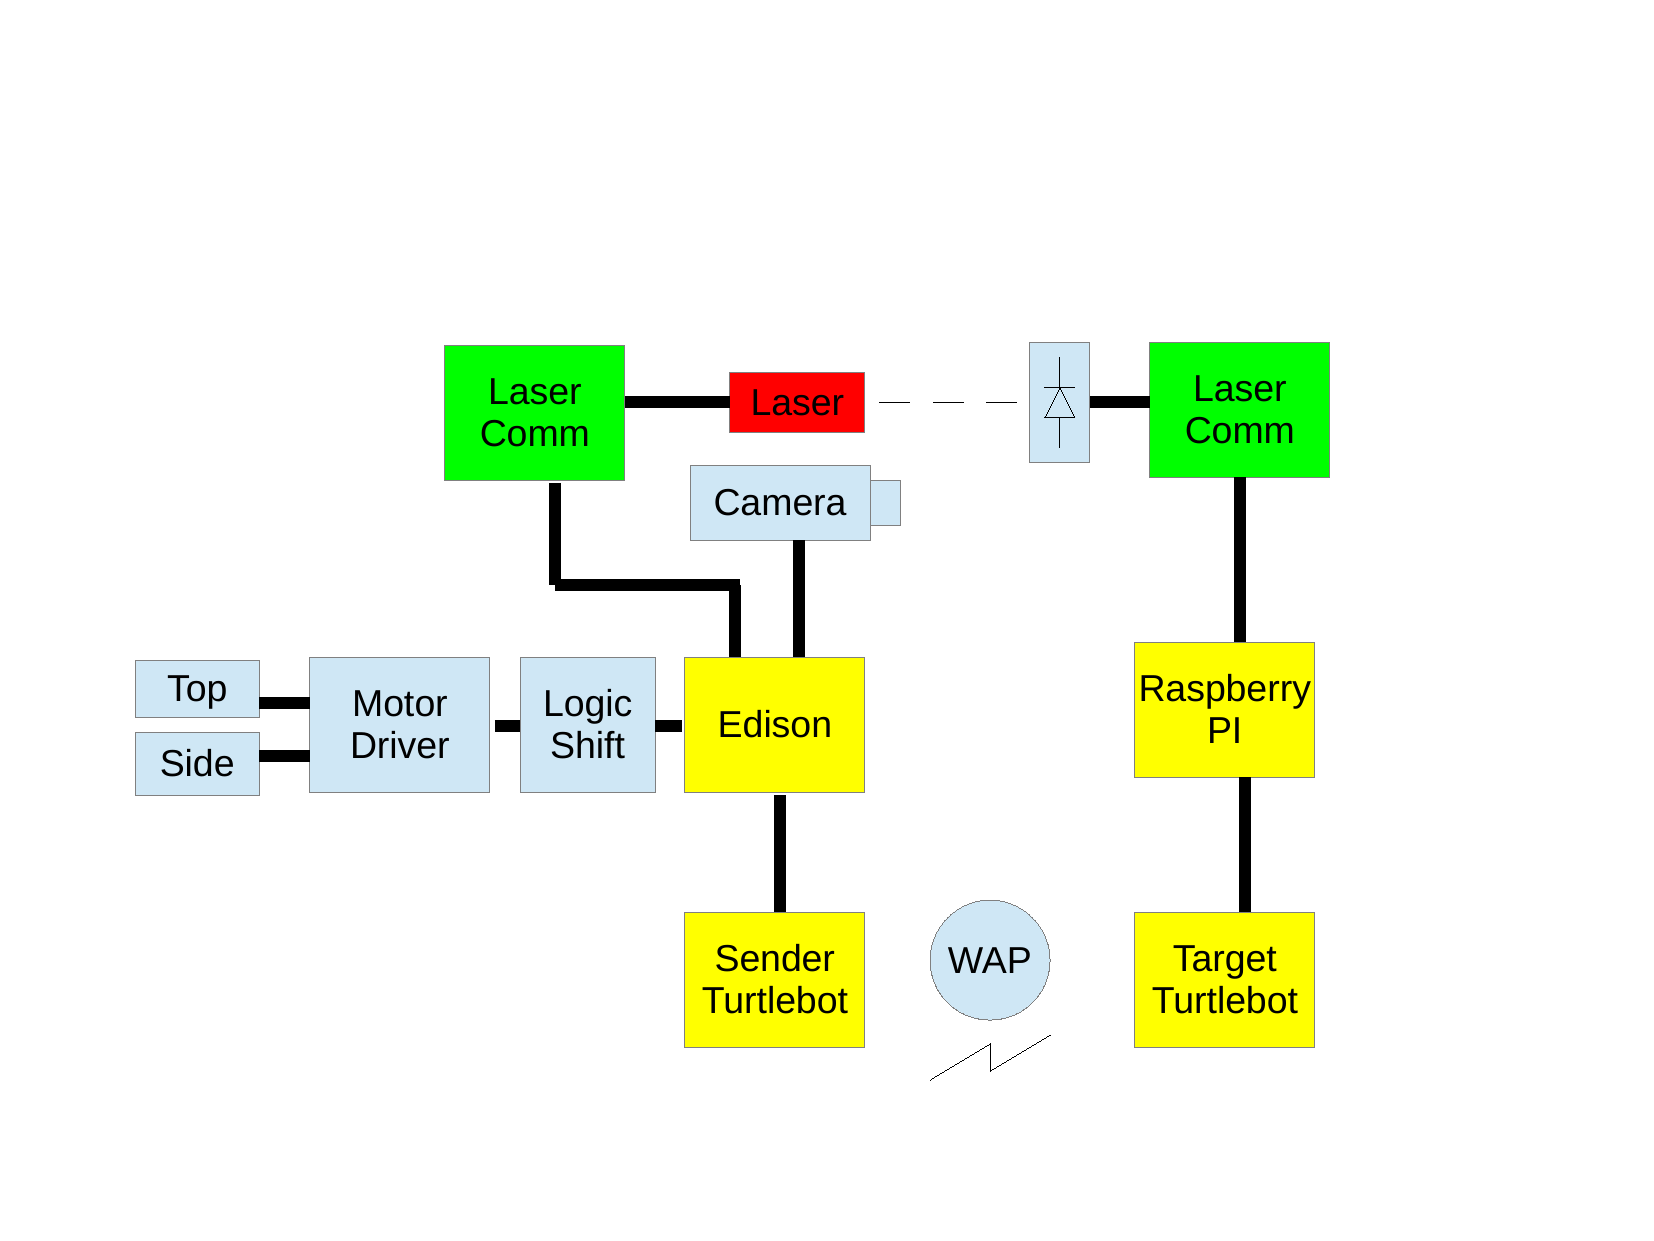

Laser
Comm
Laser
Comm
Laser
Camera
Raspberry
PI
Logic
Shift
Edison
Motor
Driver
Top
Side
WAP
Sender
Turtlebot
Target
Turtlebot